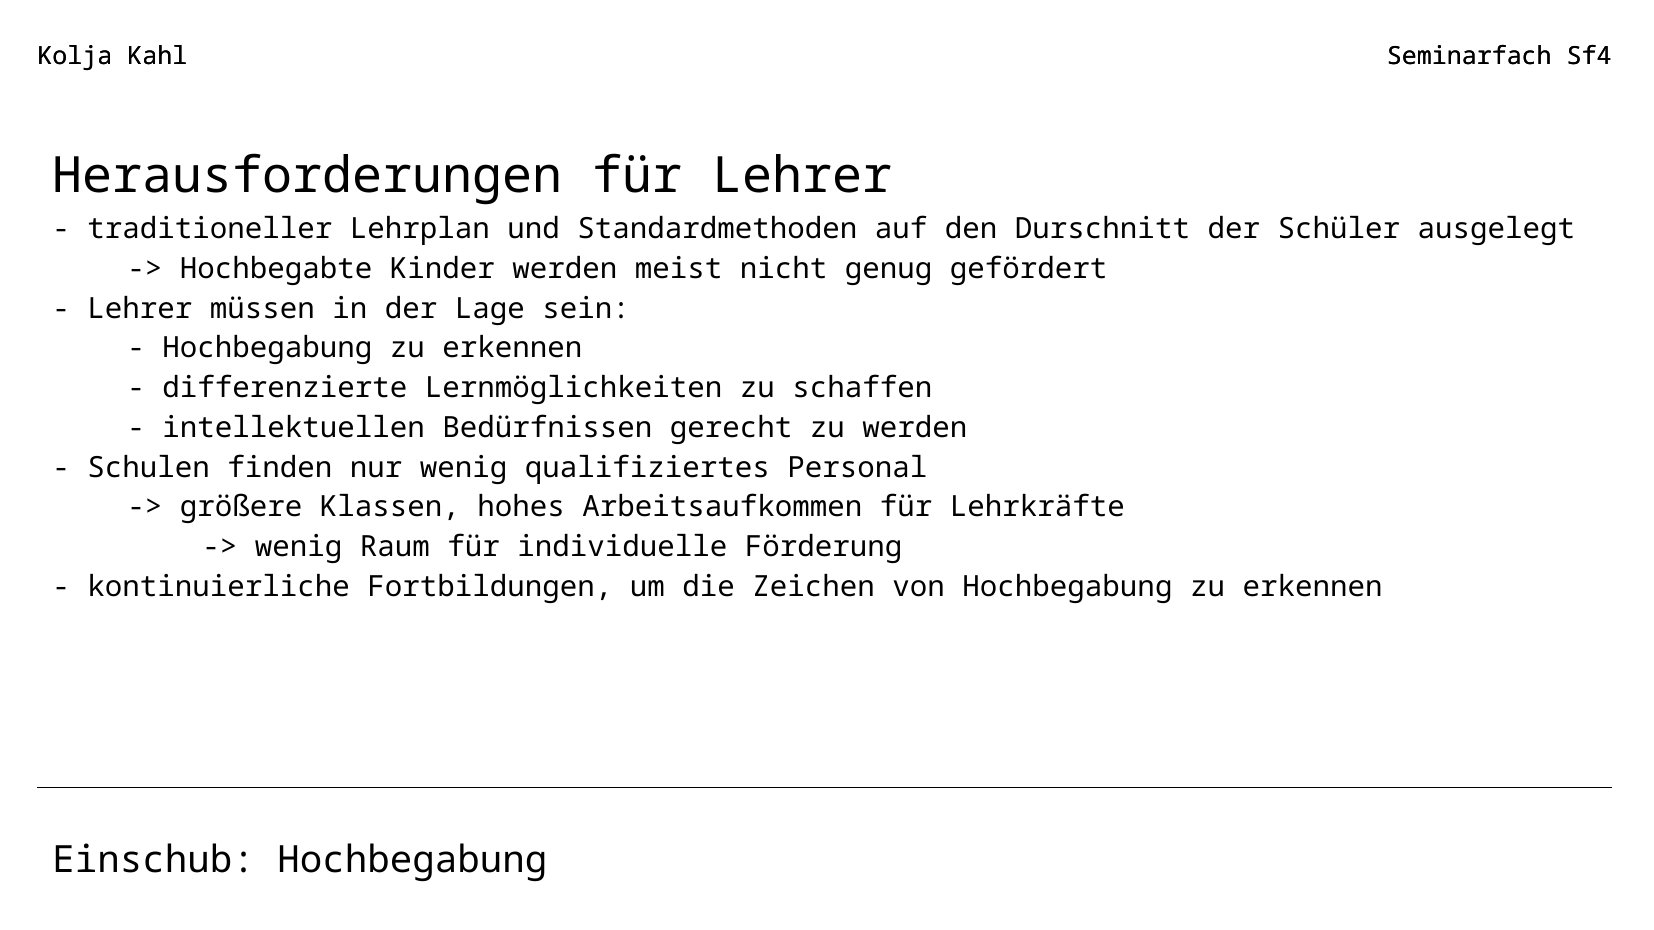

Kolja Kahl
Seminarfach Sf4
Kolja Kahl
Seminarfach Sf4
Herausforderungen für Lehrer
- traditioneller Lehrplan und Standardmethoden auf den Durschnitt der Schüler ausgelegt
	-> Hochbegabte Kinder werden meist nicht genug gefördert
- Lehrer müssen in der Lage sein:
	- Hochbegabung zu erkennen
	- differenzierte Lernmöglichkeiten zu schaffen
	- intellektuellen Bedürfnissen gerecht zu werden
- Schulen finden nur wenig qualifiziertes Personal
	-> größere Klassen, hohes Arbeitsaufkommen für Lehrkräfte
		-> wenig Raum für individuelle Förderung
- kontinuierliche Fortbildungen, um die Zeichen von Hochbegabung zu erkennen
Einschub: Hochbegabung